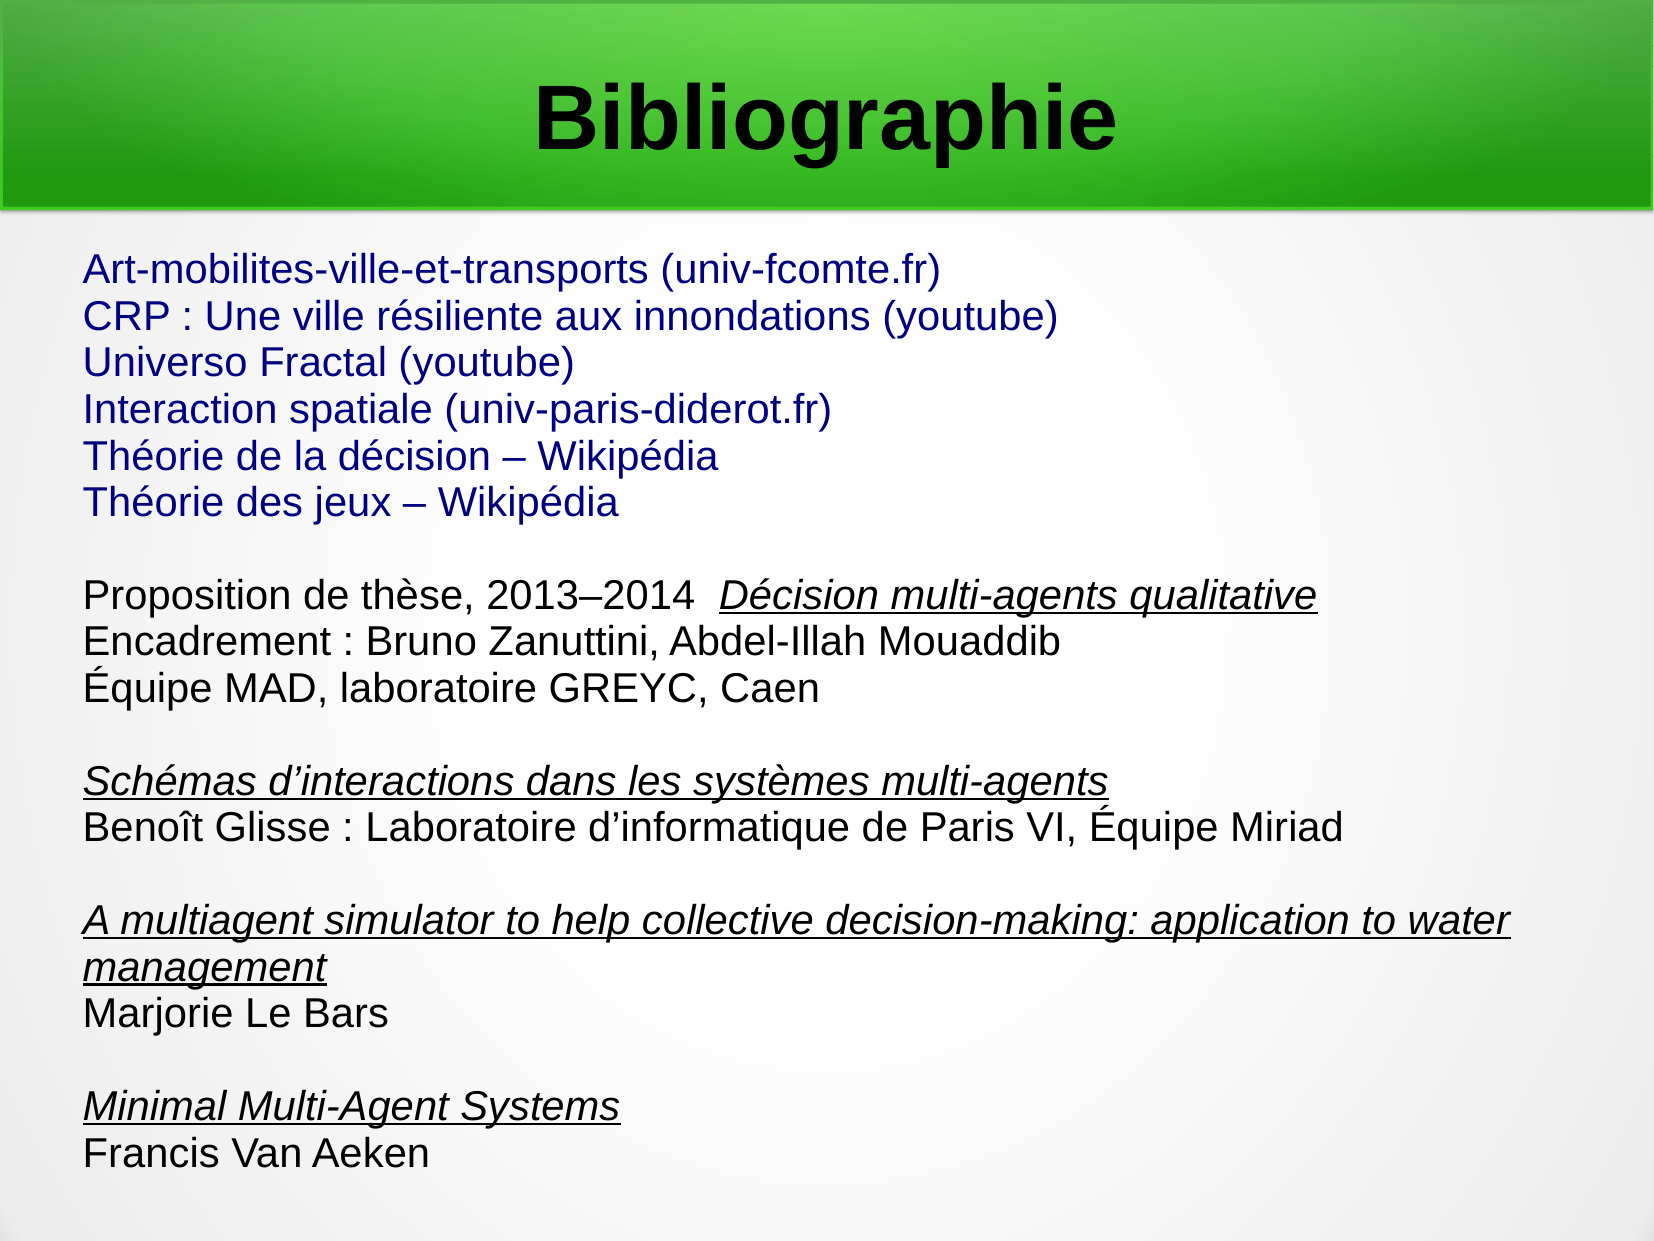

# Bibliographie
Art-mobilites-ville-et-transports (univ-fcomte.fr)
CRP : Une ville résiliente aux innondations (youtube)
Universo Fractal (youtube)
Interaction spatiale (univ-paris-diderot.fr)
Théorie de la décision – Wikipédia
Théorie des jeux – Wikipédia
Proposition de thèse, 2013–2014  Décision multi-agents qualitative
Encadrement : Bruno Zanuttini, Abdel-Illah Mouaddib
Équipe MAD, laboratoire GREYC, Caen
Schémas d’interactions dans les systèmes multi-agents
Benoît Glisse : Laboratoire d’informatique de Paris VI, Équipe Miriad
A multiagent simulator to help collective decision-making: application to water management
Marjorie Le Bars
Minimal Multi-Agent Systems
Francis Van Aeken